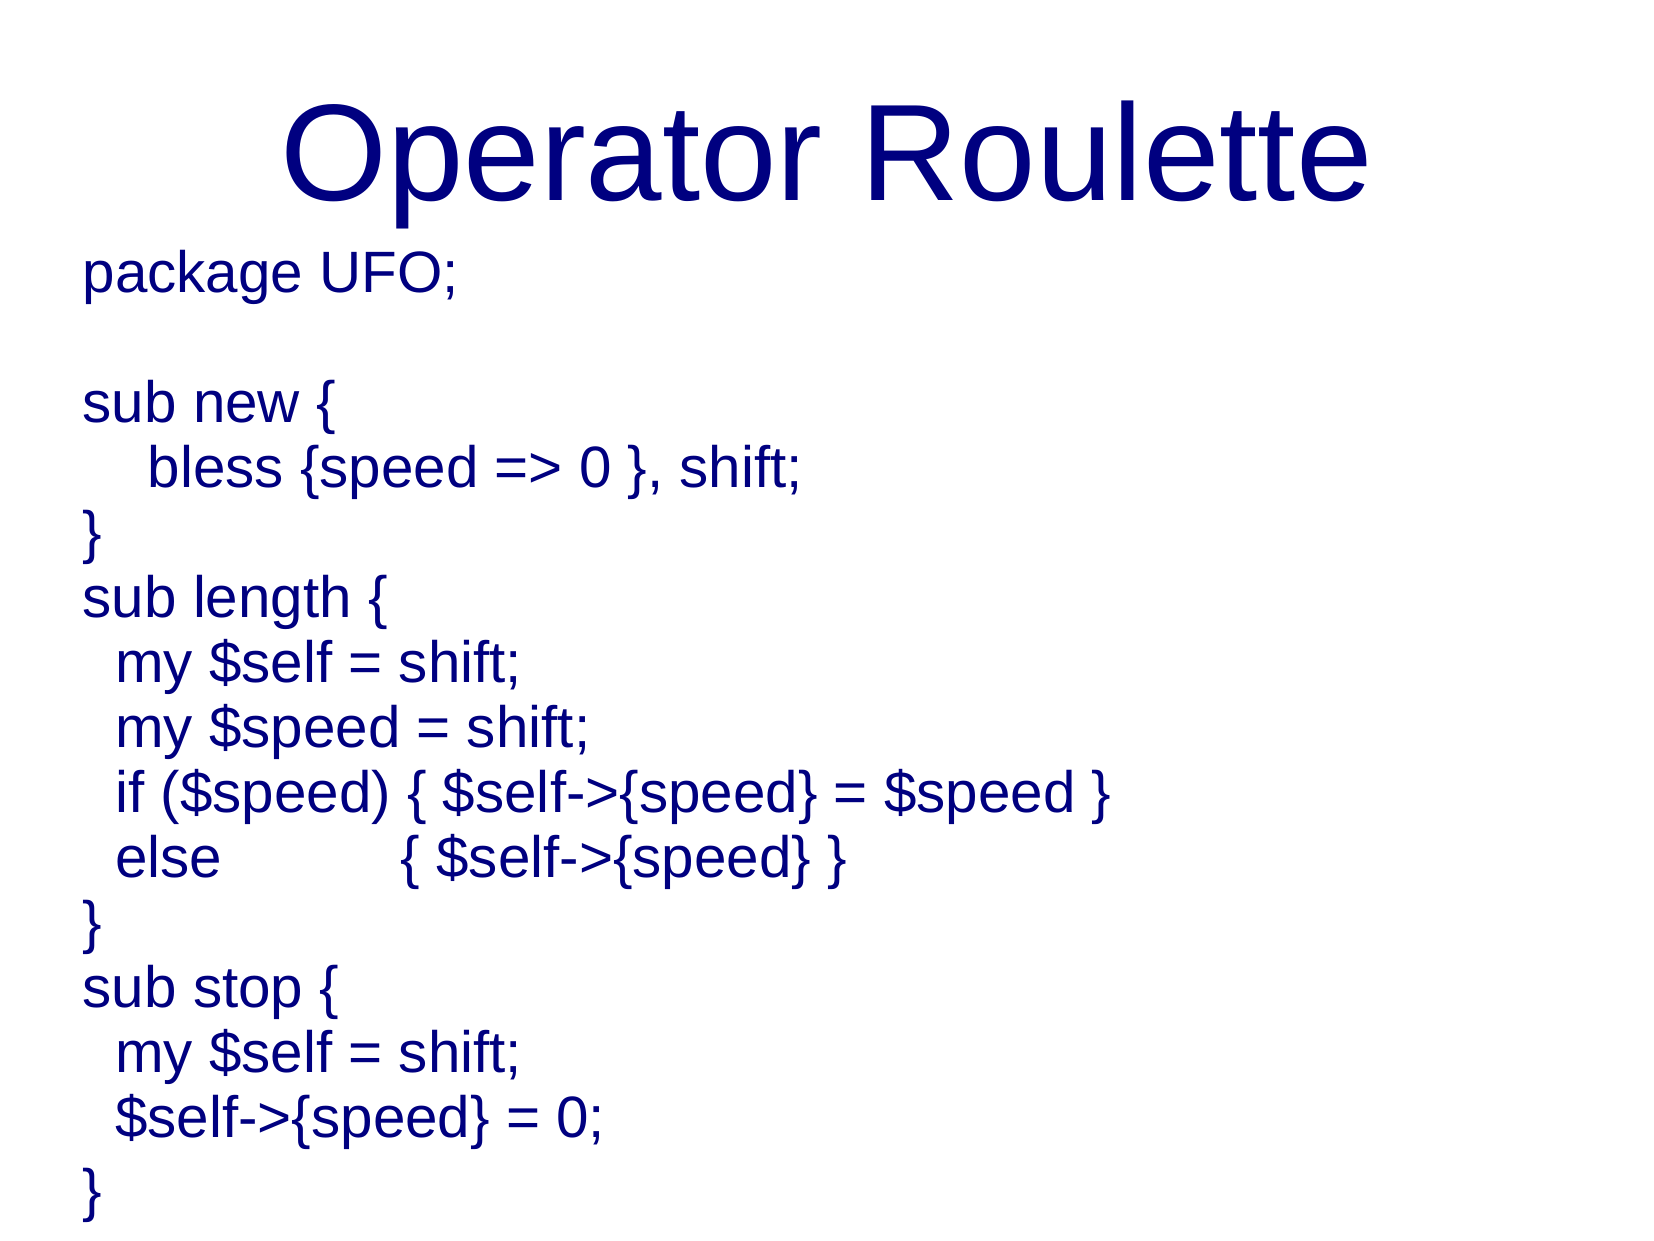

# Operator Roulette
package UFO;
sub new {
 bless {speed => 0 }, shift;
}
sub length {
 my $self = shift;
 my $speed = shift;
 if ($speed) { $self->{speed} = $speed }
 else { $self->{speed} }
}
sub stop {
 my $self = shift;
 $self->{speed} = 0;
}